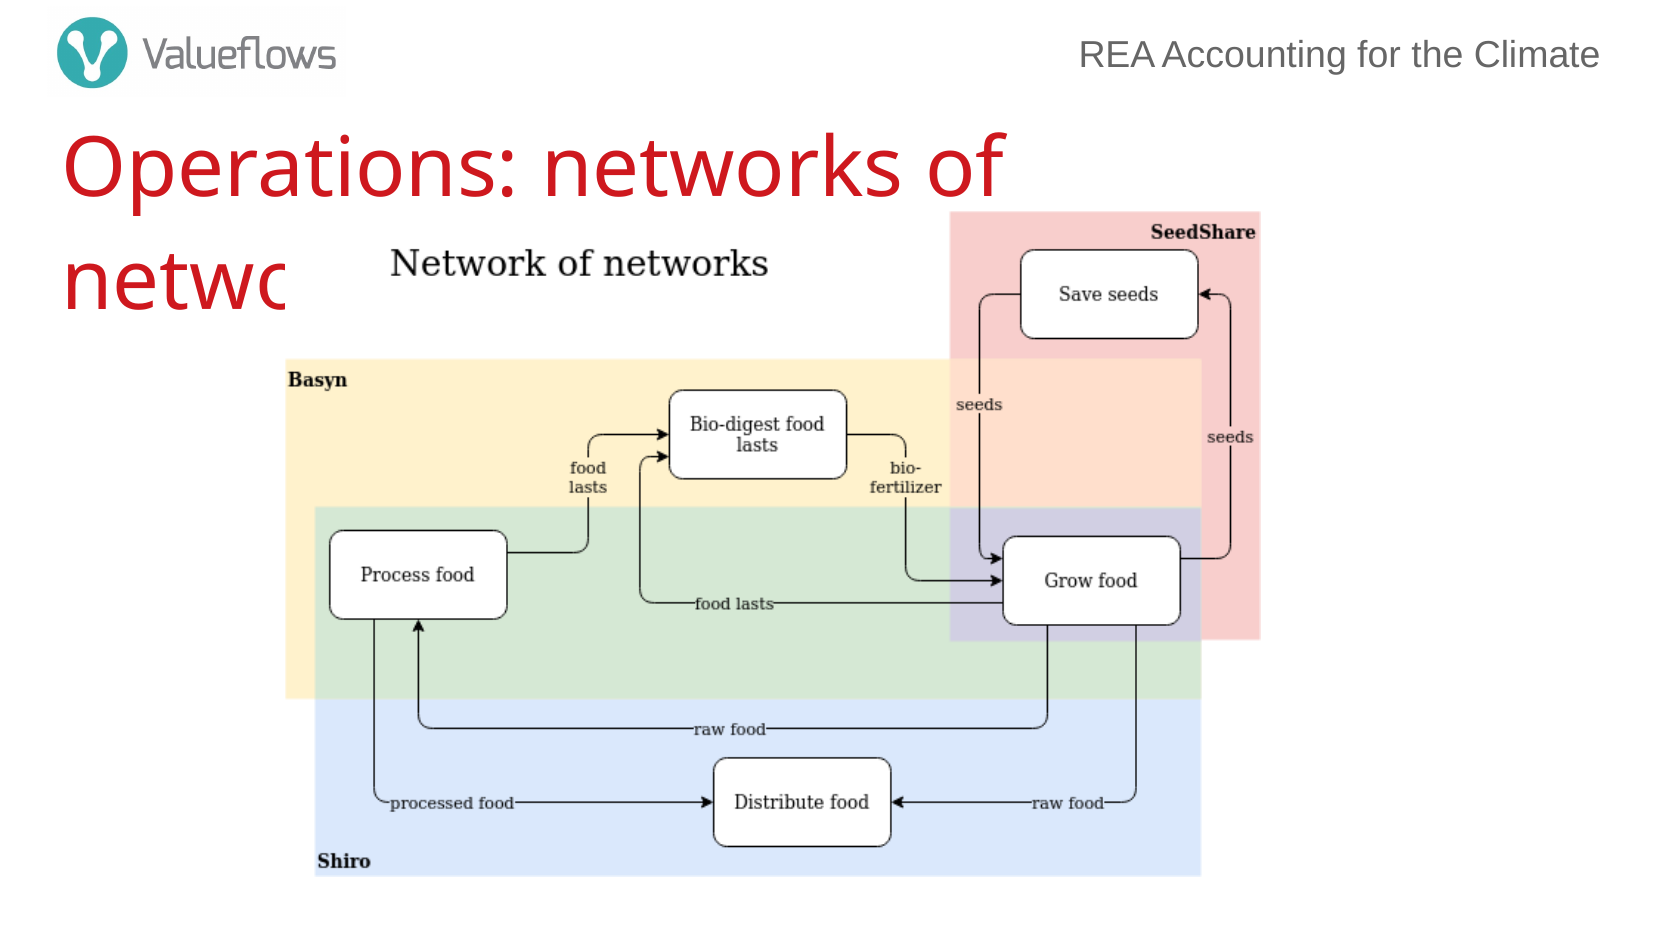

REA Accounting for the Climate
Operations: networks of networks